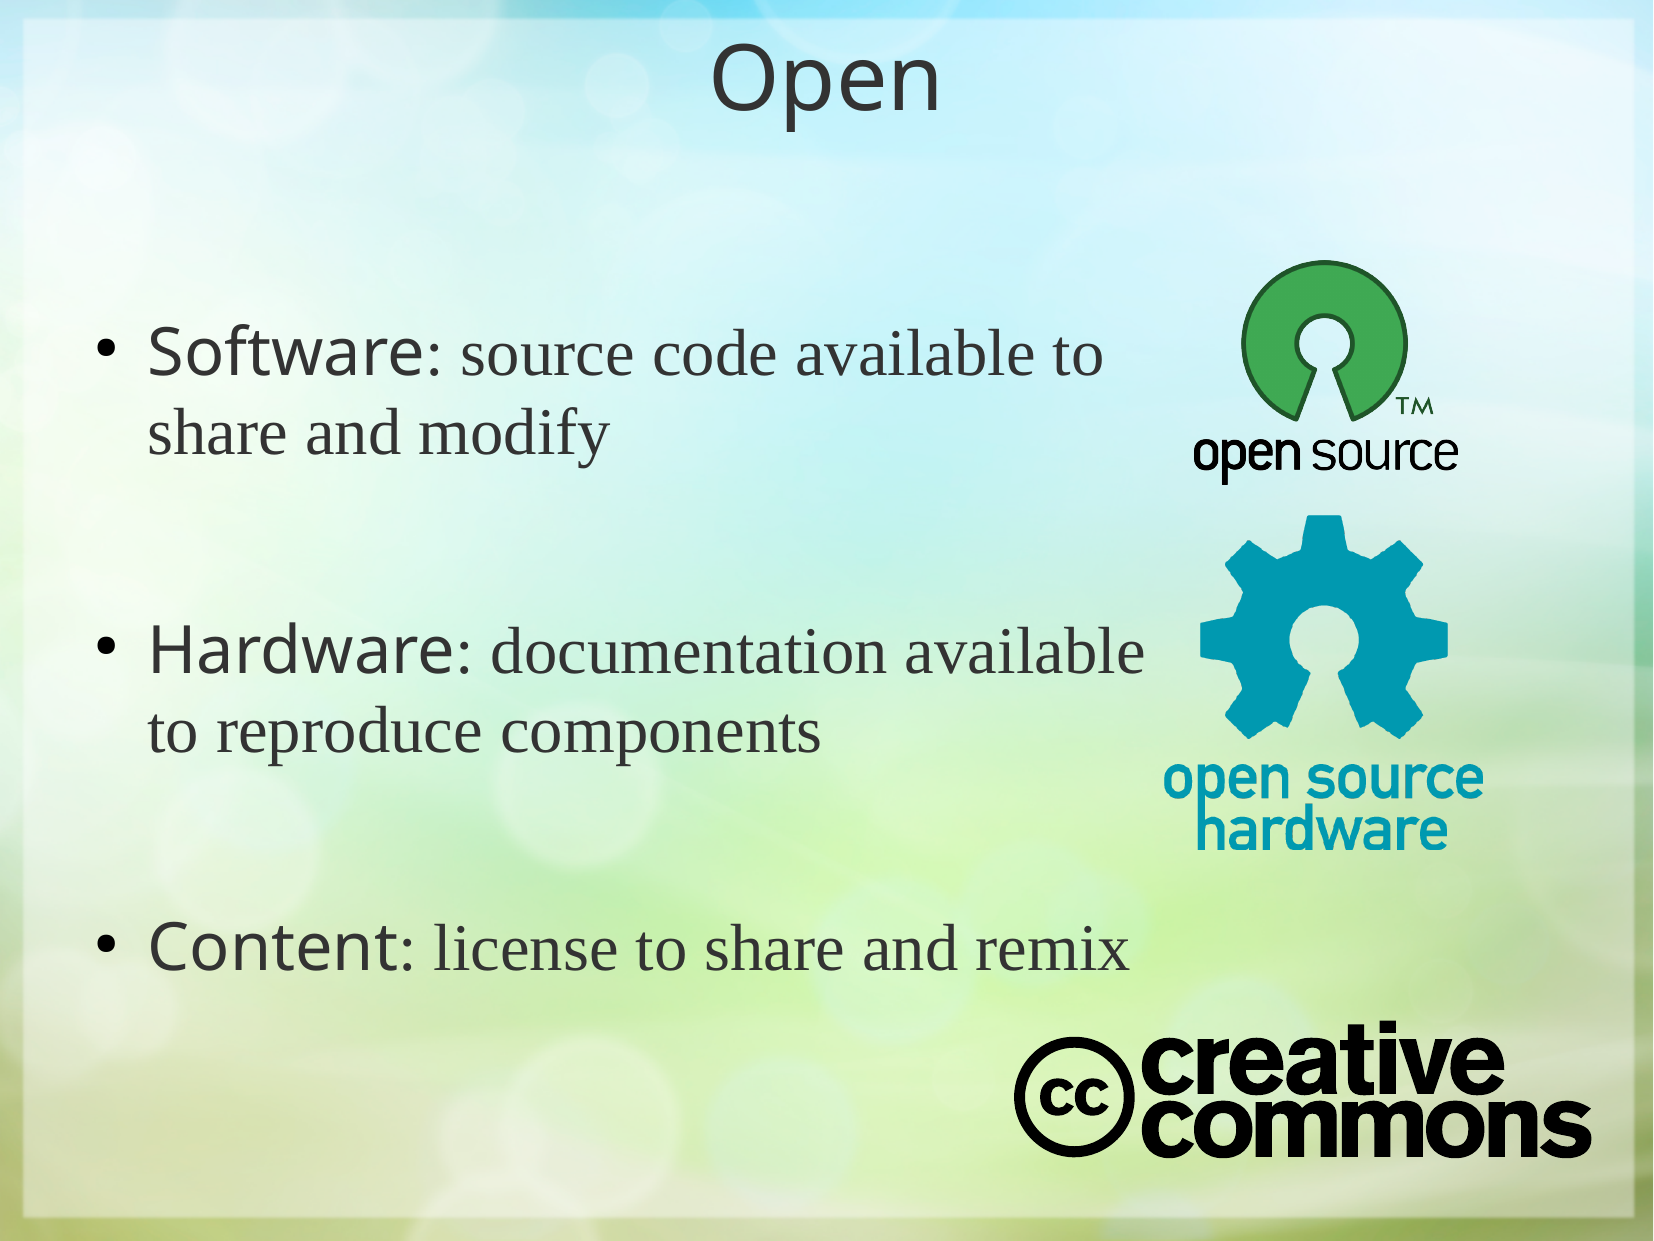

# Open
Software: source code available to share and modify
Hardware: documentation available to reproduce components
Content: license to share and remix